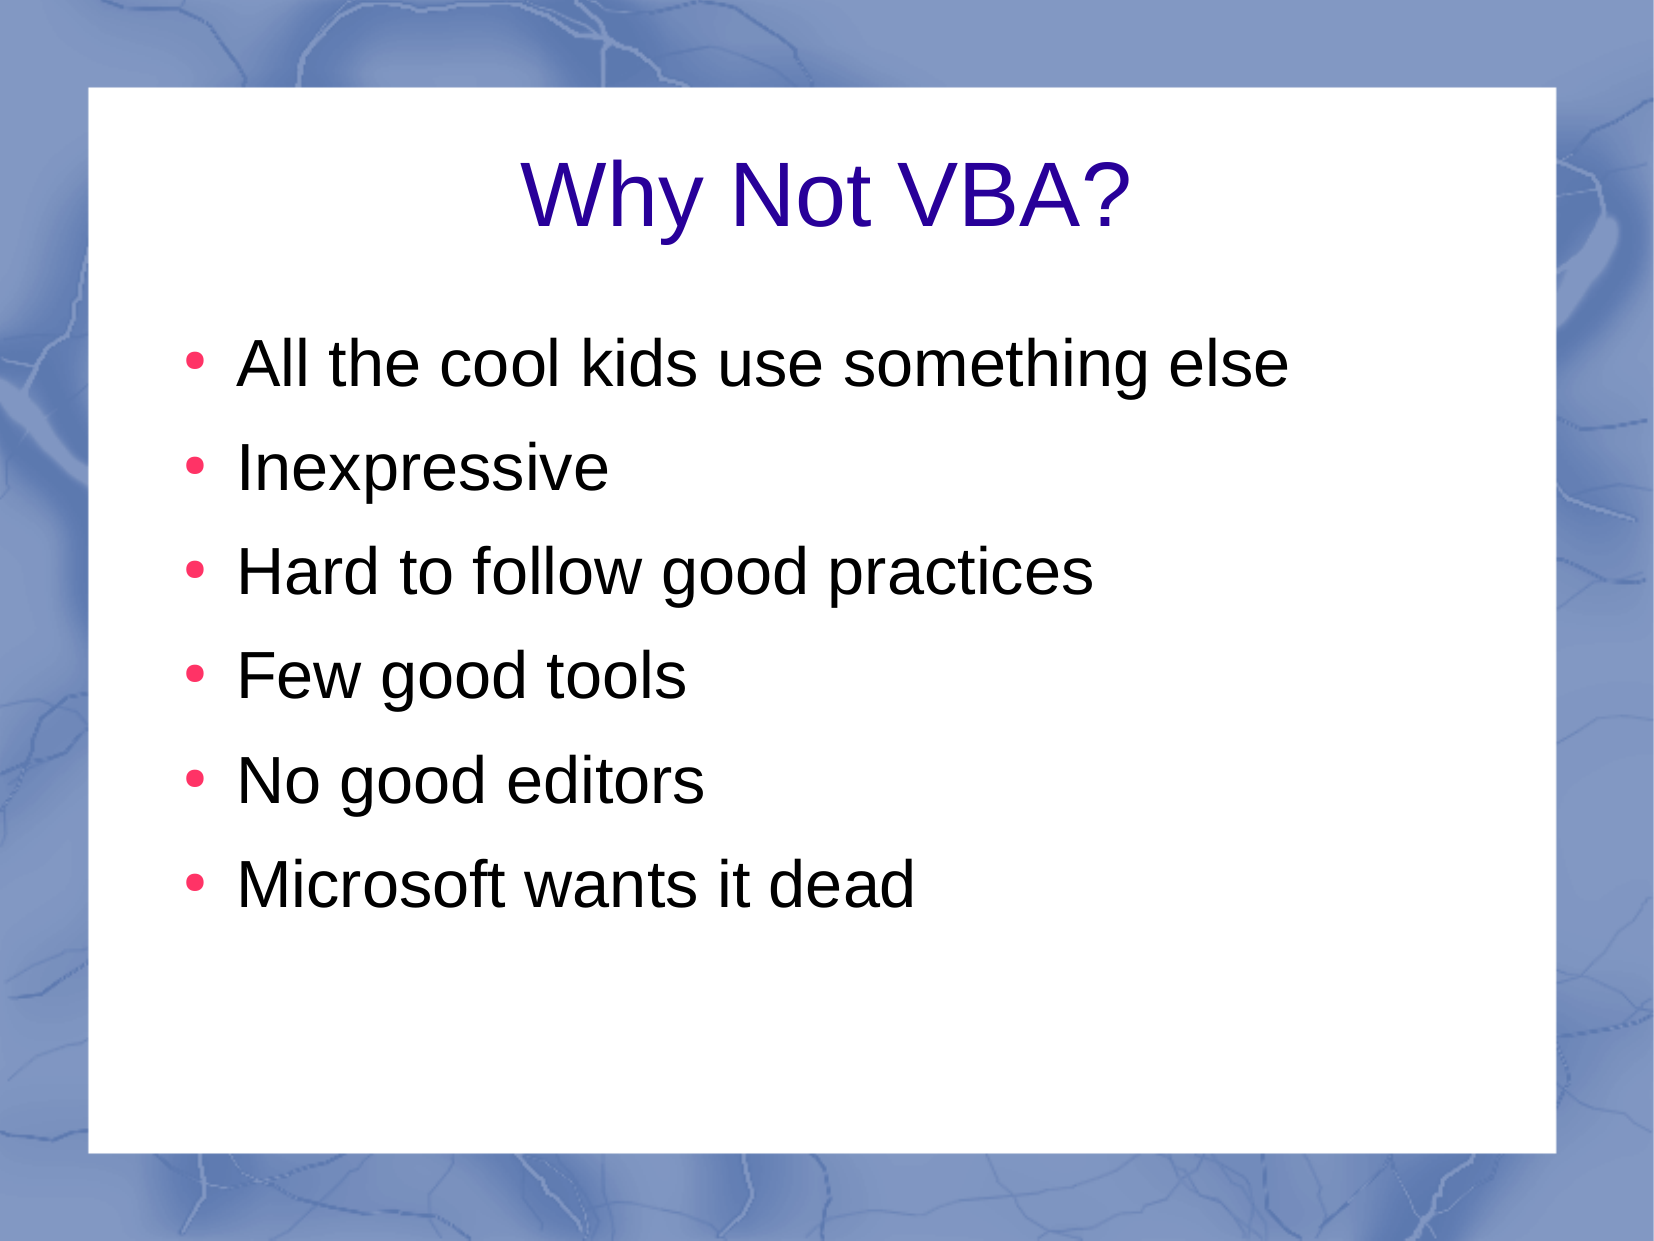

# Why Not VBA?
All the cool kids use something else
Inexpressive
Hard to follow good practices
Few good tools
No good editors
Microsoft wants it dead